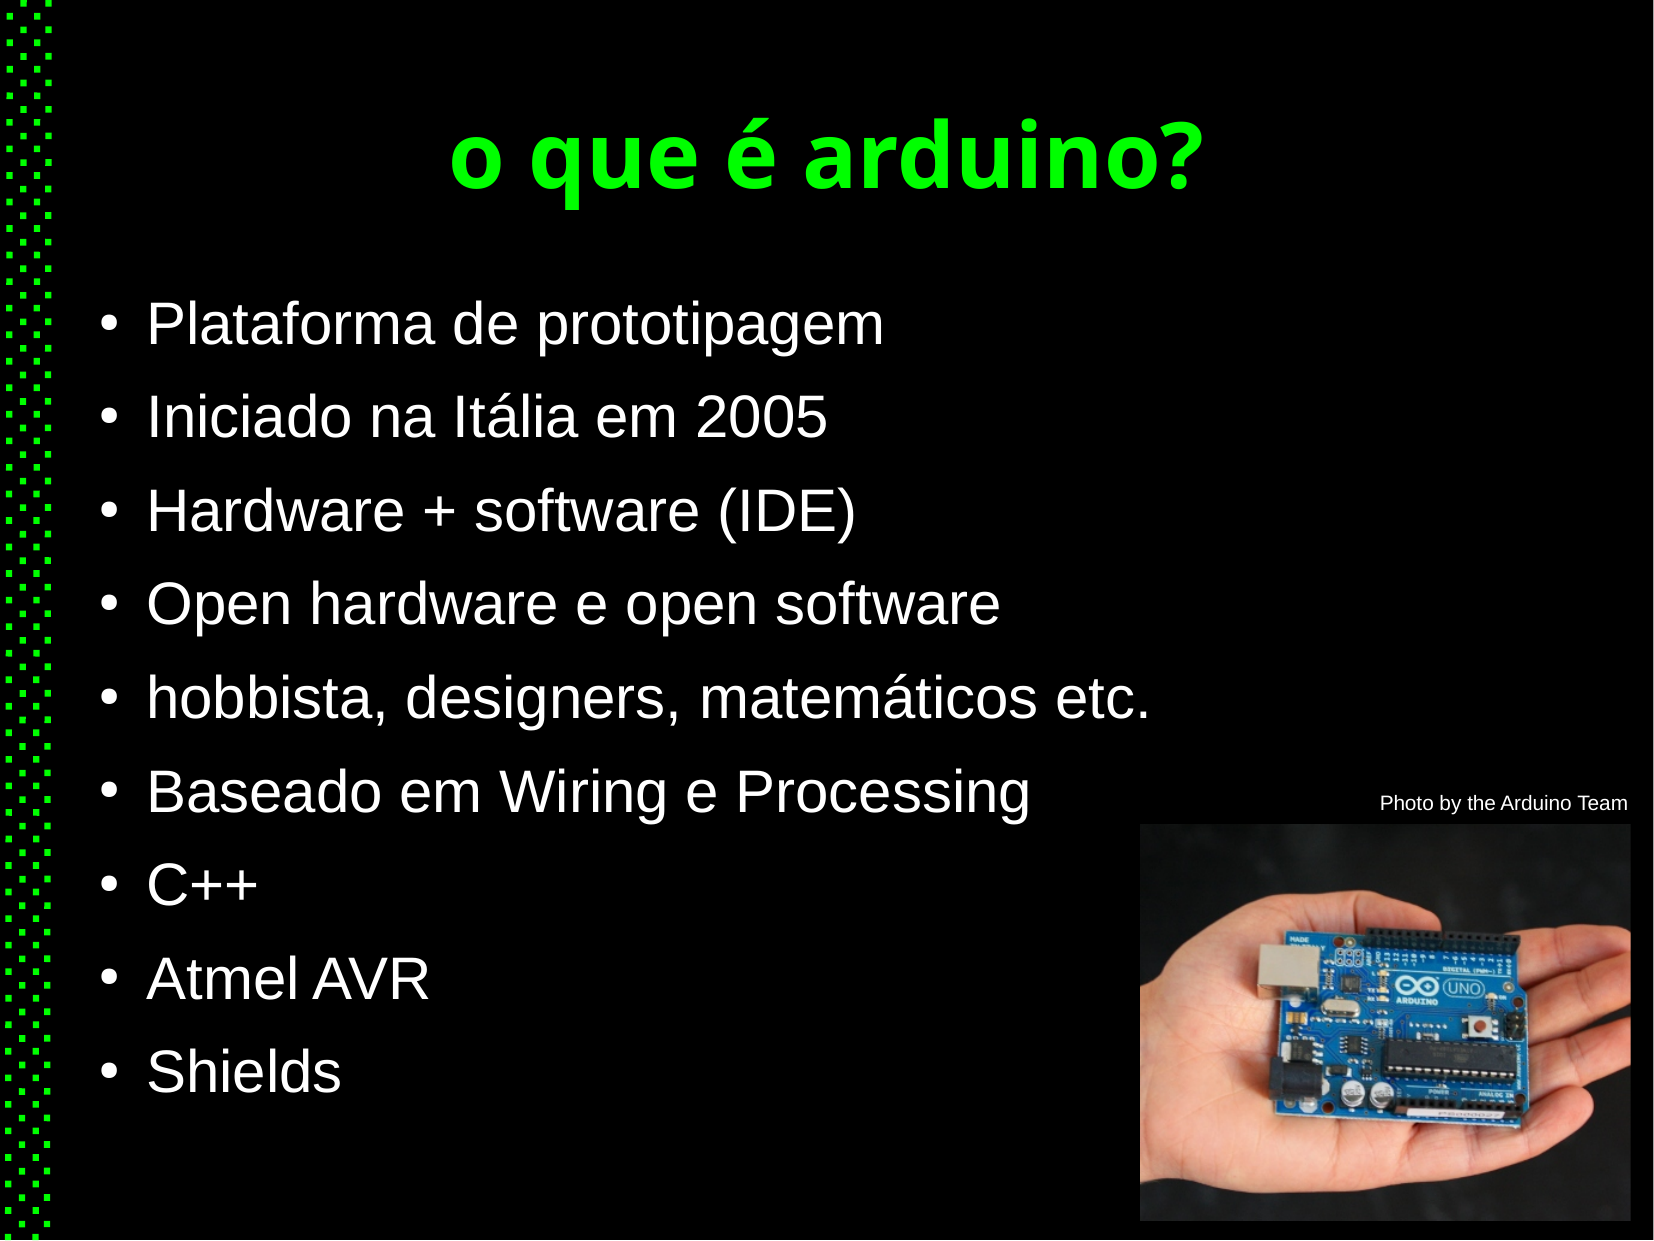

# o que é arduino?
Plataforma de prototipagem
Iniciado na Itália em 2005
Hardware + software (IDE)
Open hardware e open software
hobbista, designers, matemáticos etc.
Baseado em Wiring e Processing
C++
Atmel AVR
Shields
Photo by the Arduino Team